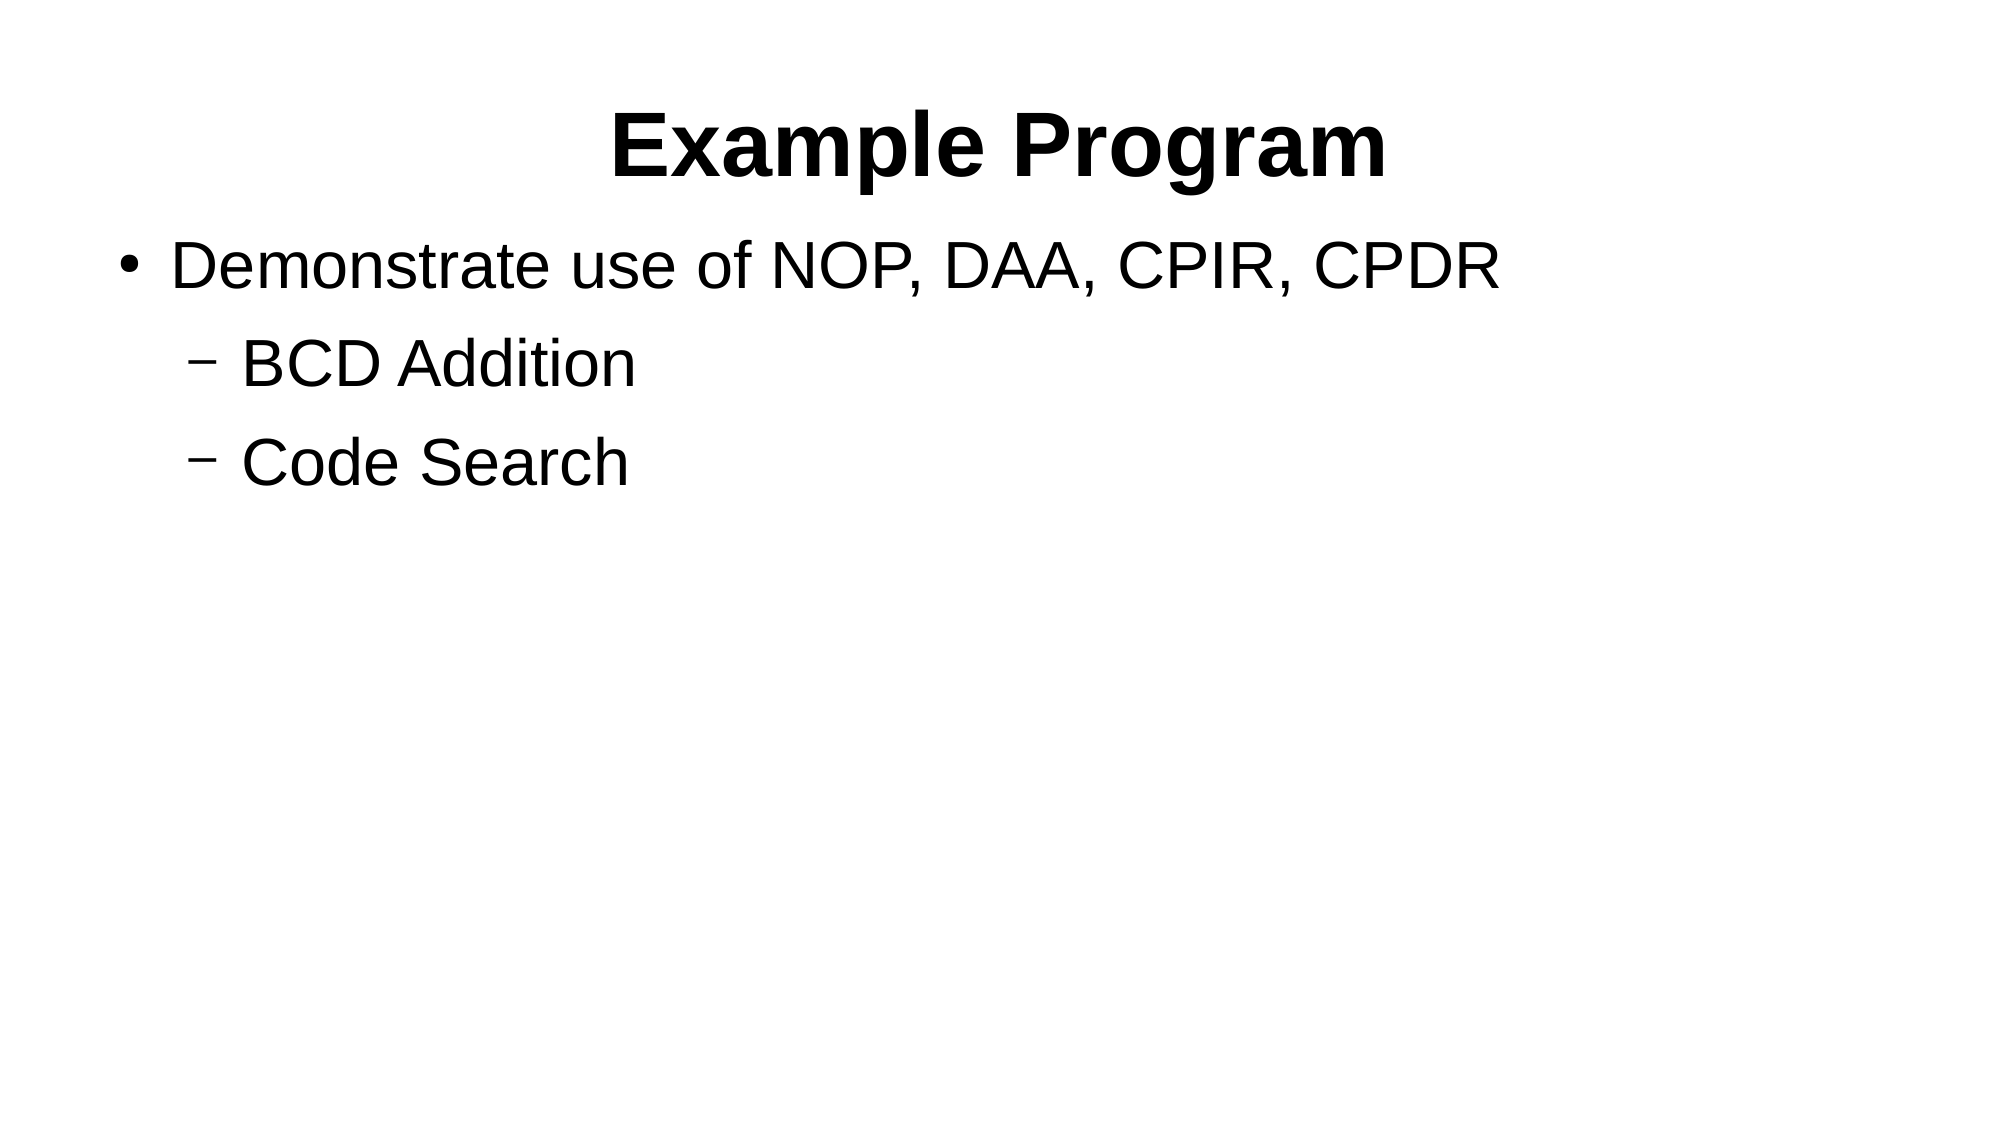

# Example Program
Demonstrate use of NOP, DAA, CPIR, CPDR
BCD Addition
Code Search